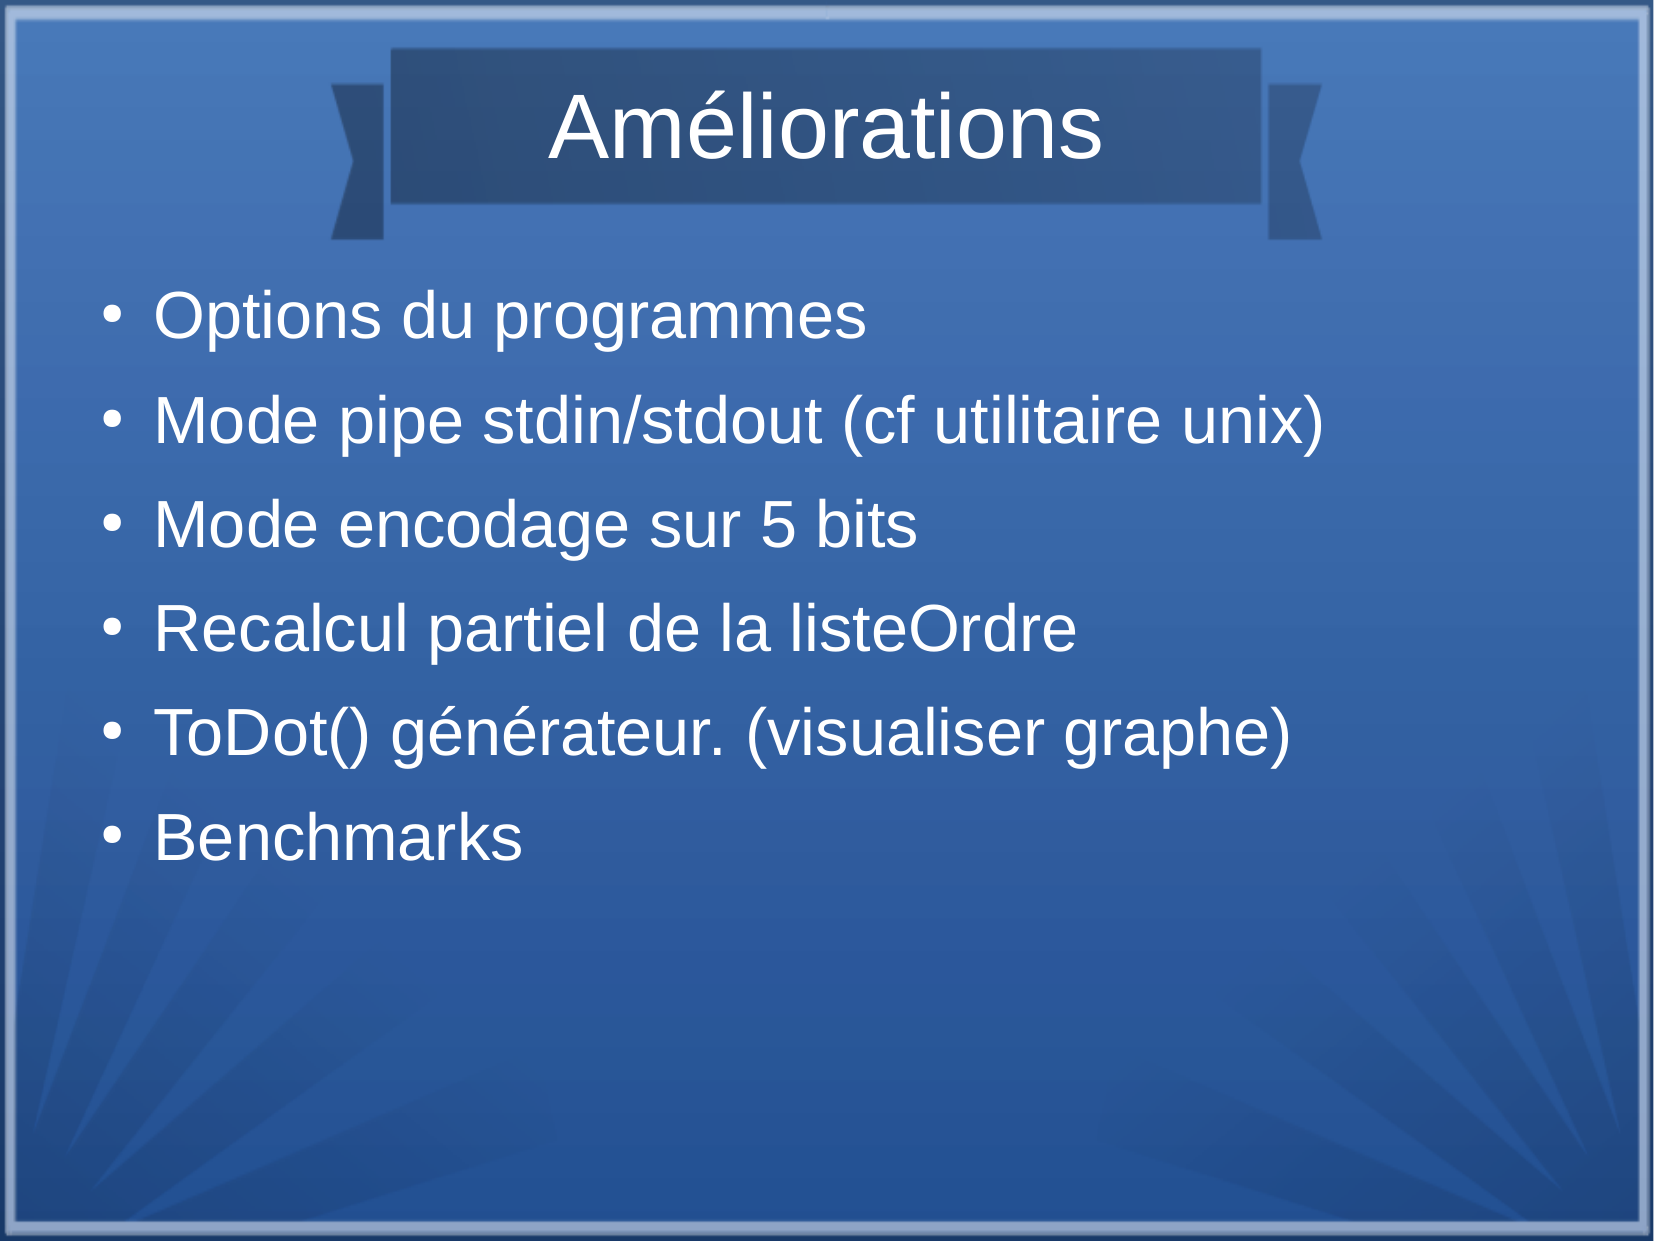

# Améliorations
Options du programmes
Mode pipe stdin/stdout (cf utilitaire unix)
Mode encodage sur 5 bits
Recalcul partiel de la listeOrdre
ToDot() générateur. (visualiser graphe)
Benchmarks